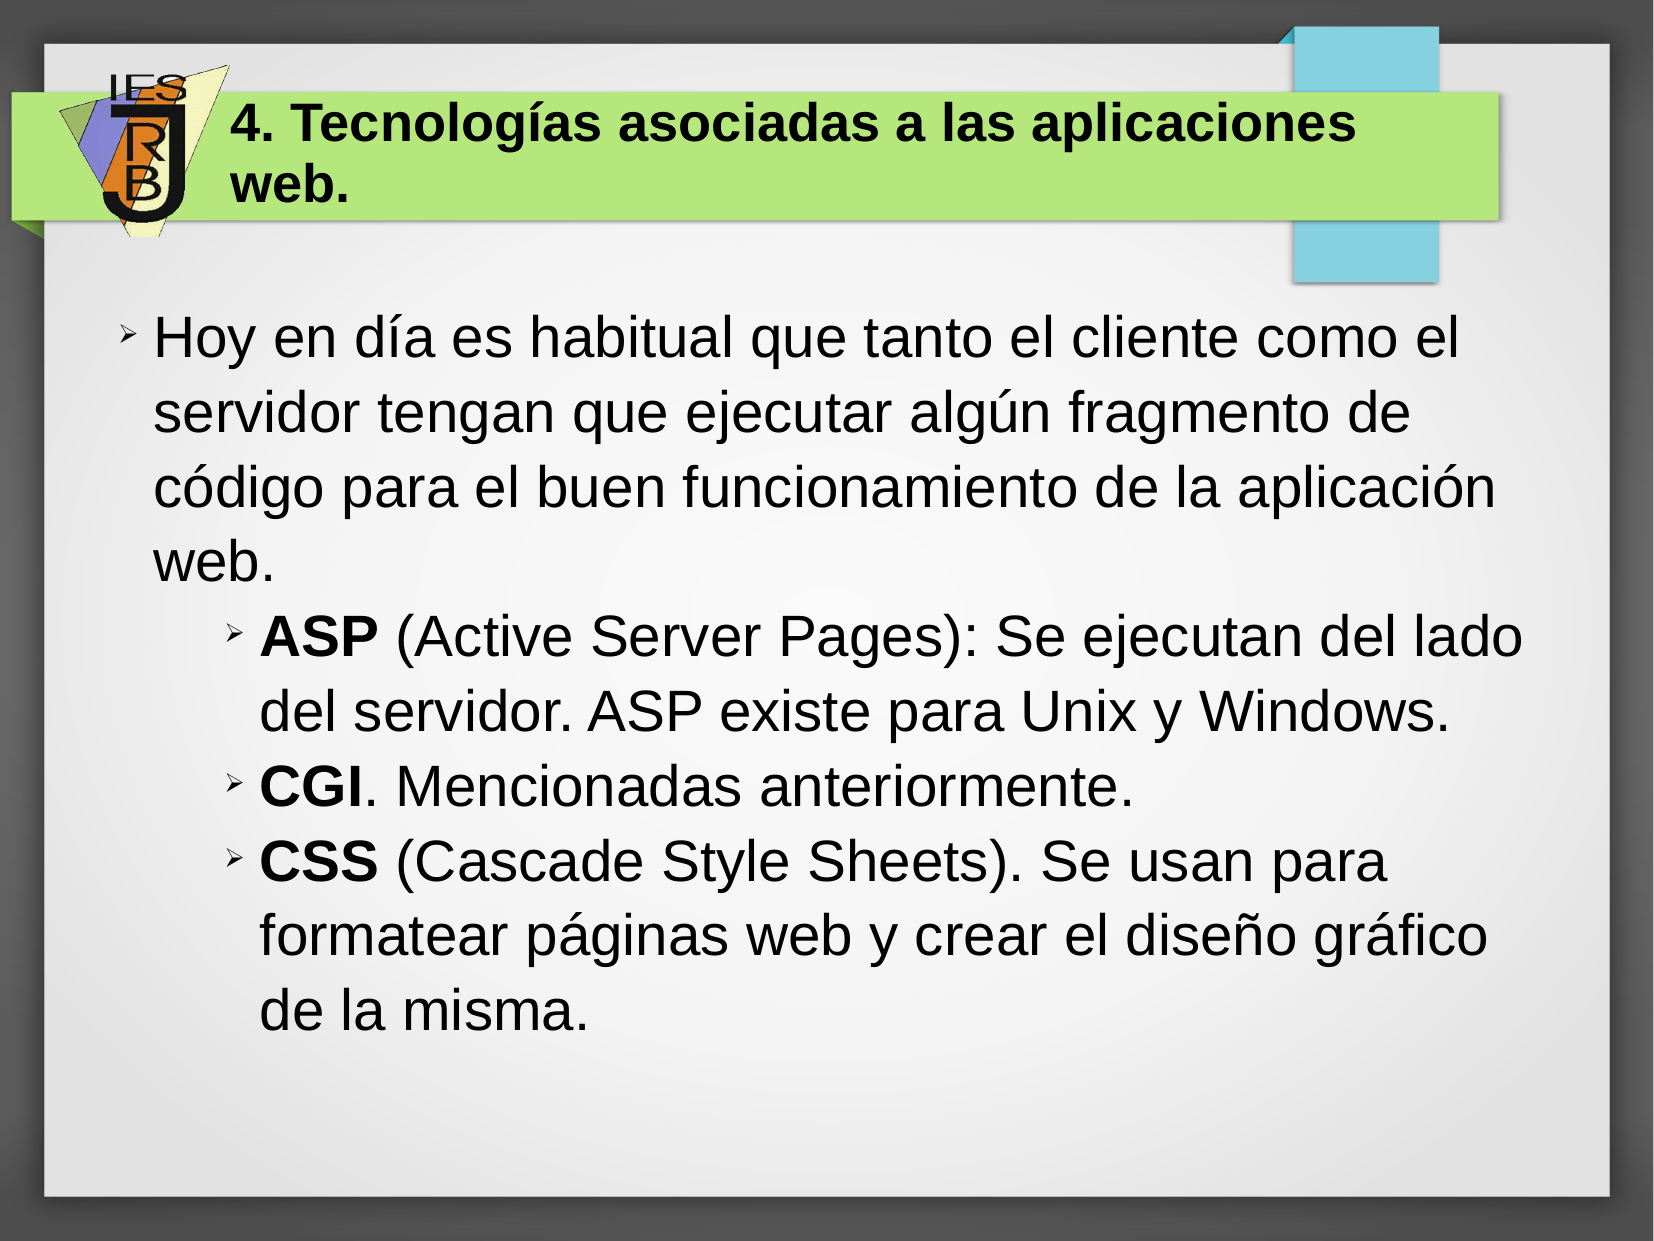

# 4. Tecnologías asociadas a las aplicaciones 				web.
Hoy en día es habitual que tanto el cliente como el servidor tengan que ejecutar algún fragmento de código para el buen funcionamiento de la aplicación web.
ASP (Active Server Pages): Se ejecutan del lado del servidor. ASP existe para Unix y Windows.
CGI. Mencionadas anteriormente.
CSS (Cascade Style Sheets). Se usan para formatear páginas web y crear el diseño gráfico de la misma.